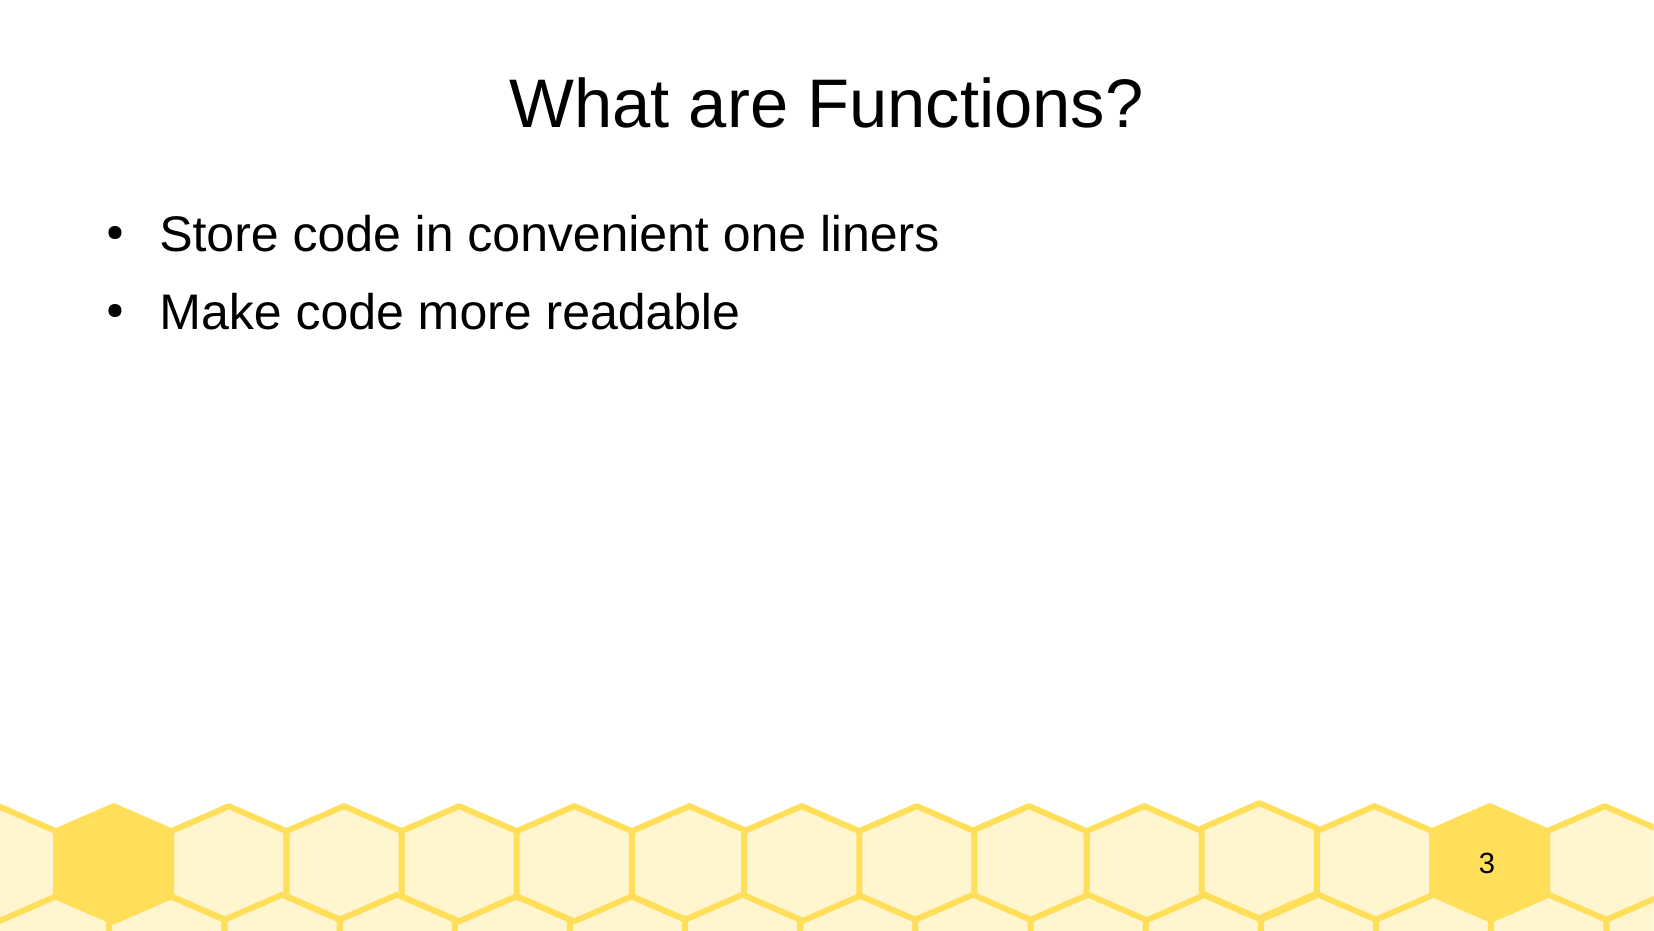

# What are Functions?
Store code in convenient one liners
Make code more readable